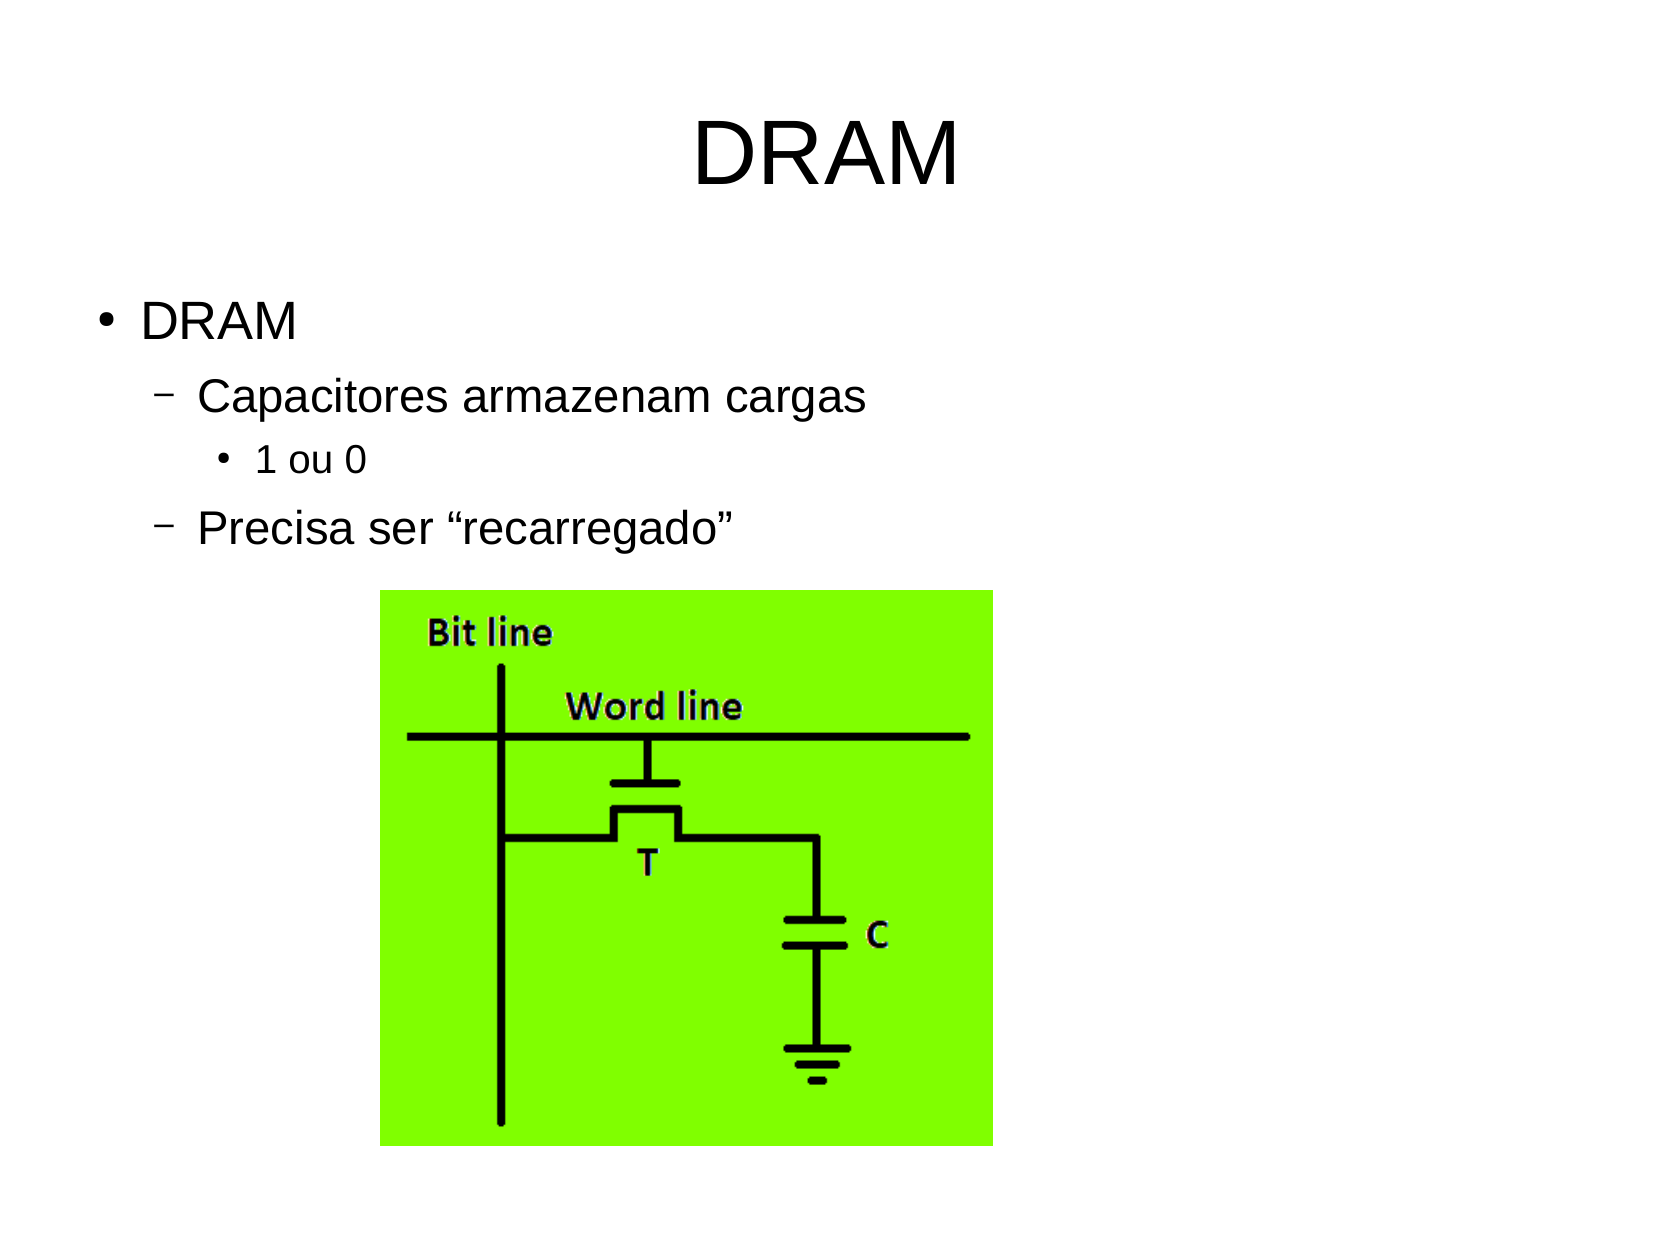

# DRAM
DRAM
Capacitores armazenam cargas
1 ou 0
Precisa ser “recarregado”